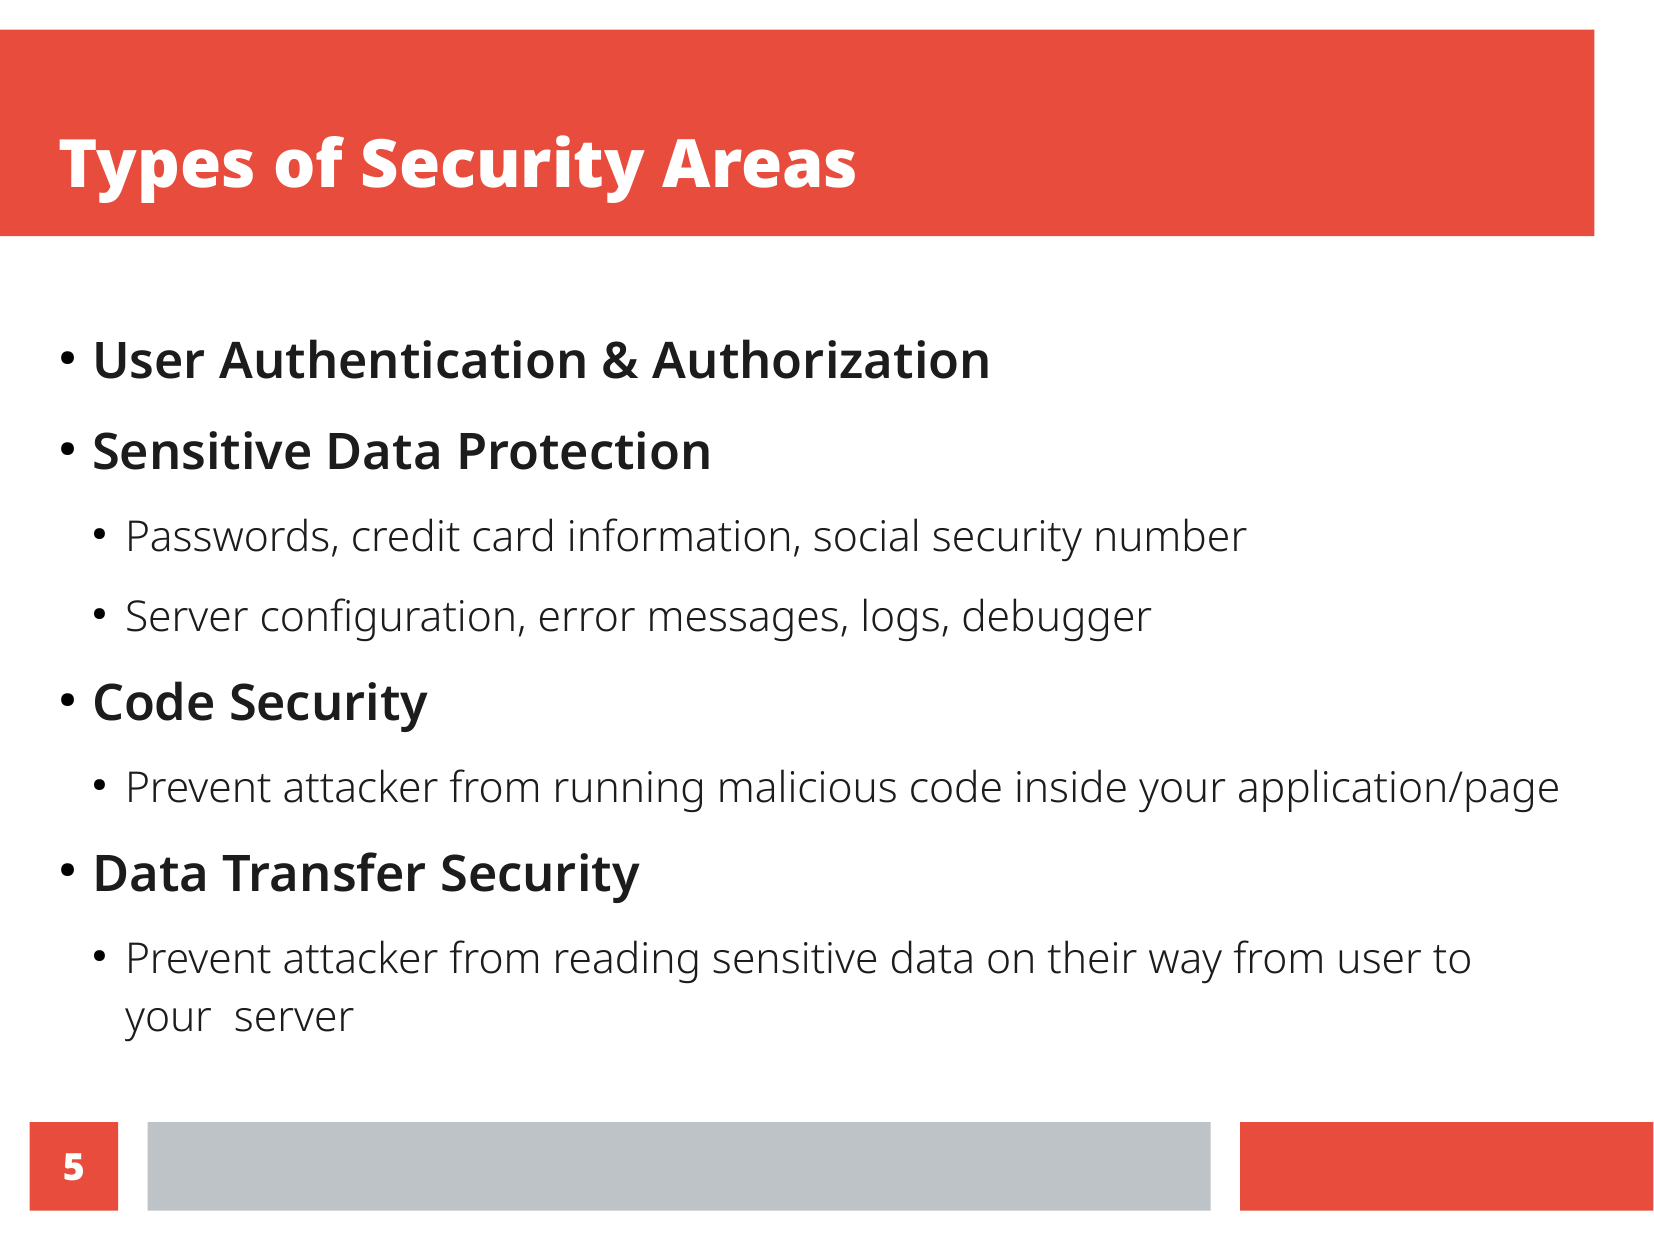

# Types of Security Areas
User Authentication & Authorization
Sensitive Data Protection
Passwords, credit card information, social security number
Server configuration, error messages, logs, debugger
Code Security
Prevent attacker from running malicious code inside your application/page
Data Transfer Security
Prevent attacker from reading sensitive data on their way from user to your server
5